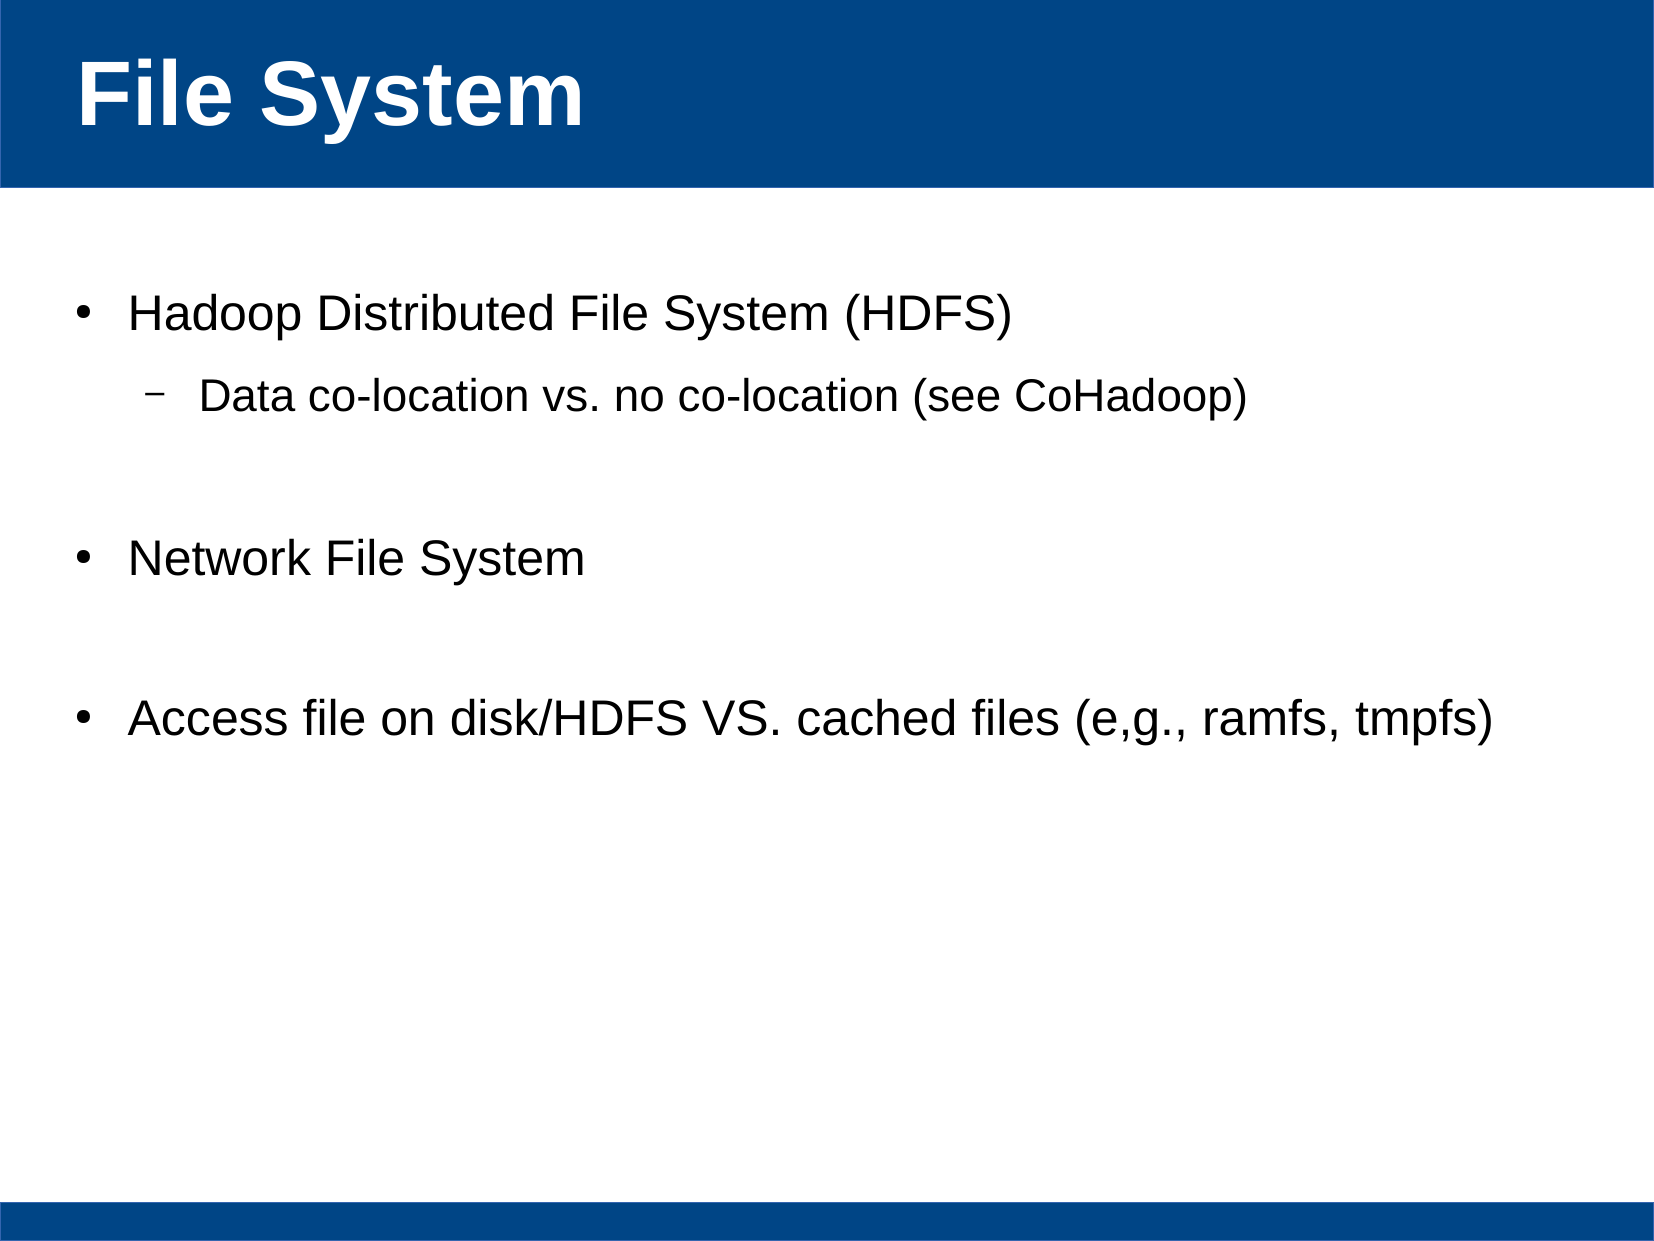

# File System
Hadoop Distributed File System (HDFS)
Data co-location vs. no co-location (see CoHadoop)
Network File System
Access file on disk/HDFS VS. cached files (e,g., ramfs, tmpfs)